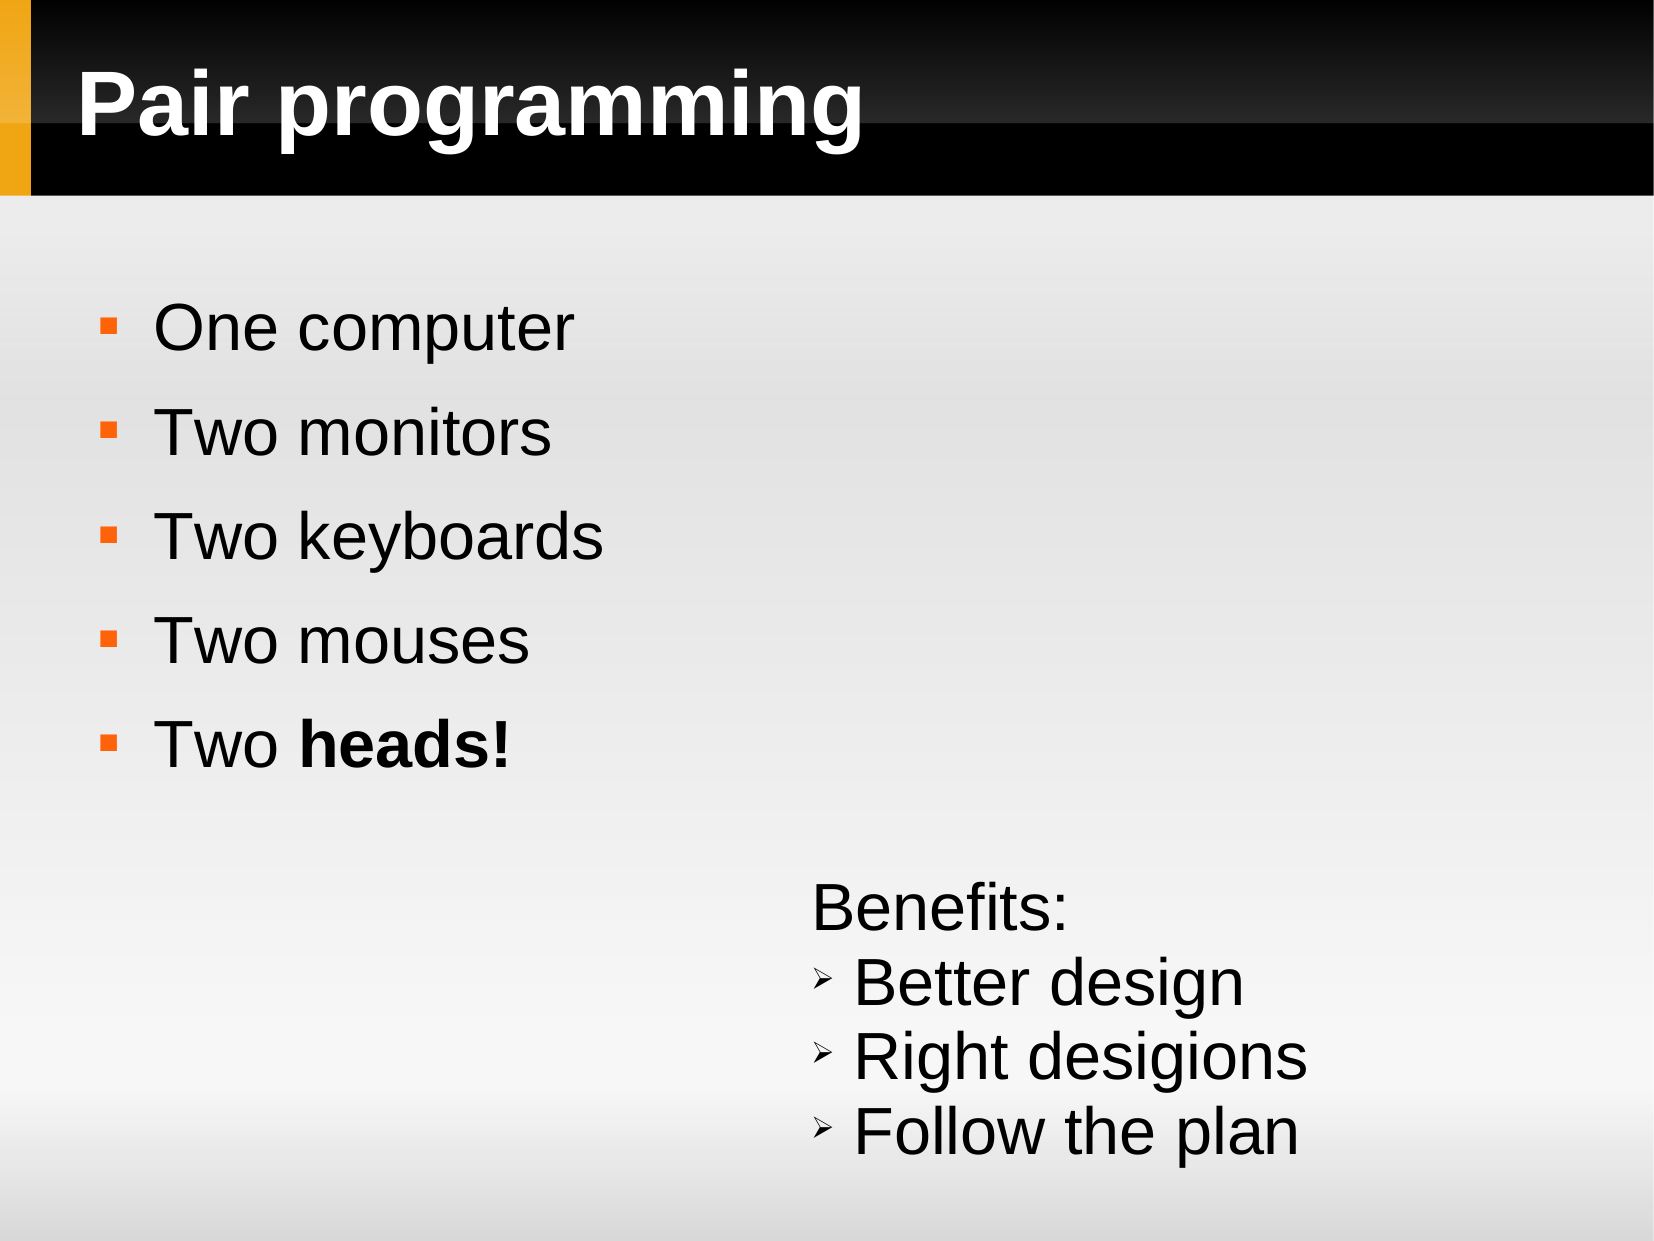

# Pair programming
One computer
Two monitors
Two keyboards
Two mouses
Two heads!
Benefits:
 Better design
 Right desigions
 Follow the plan